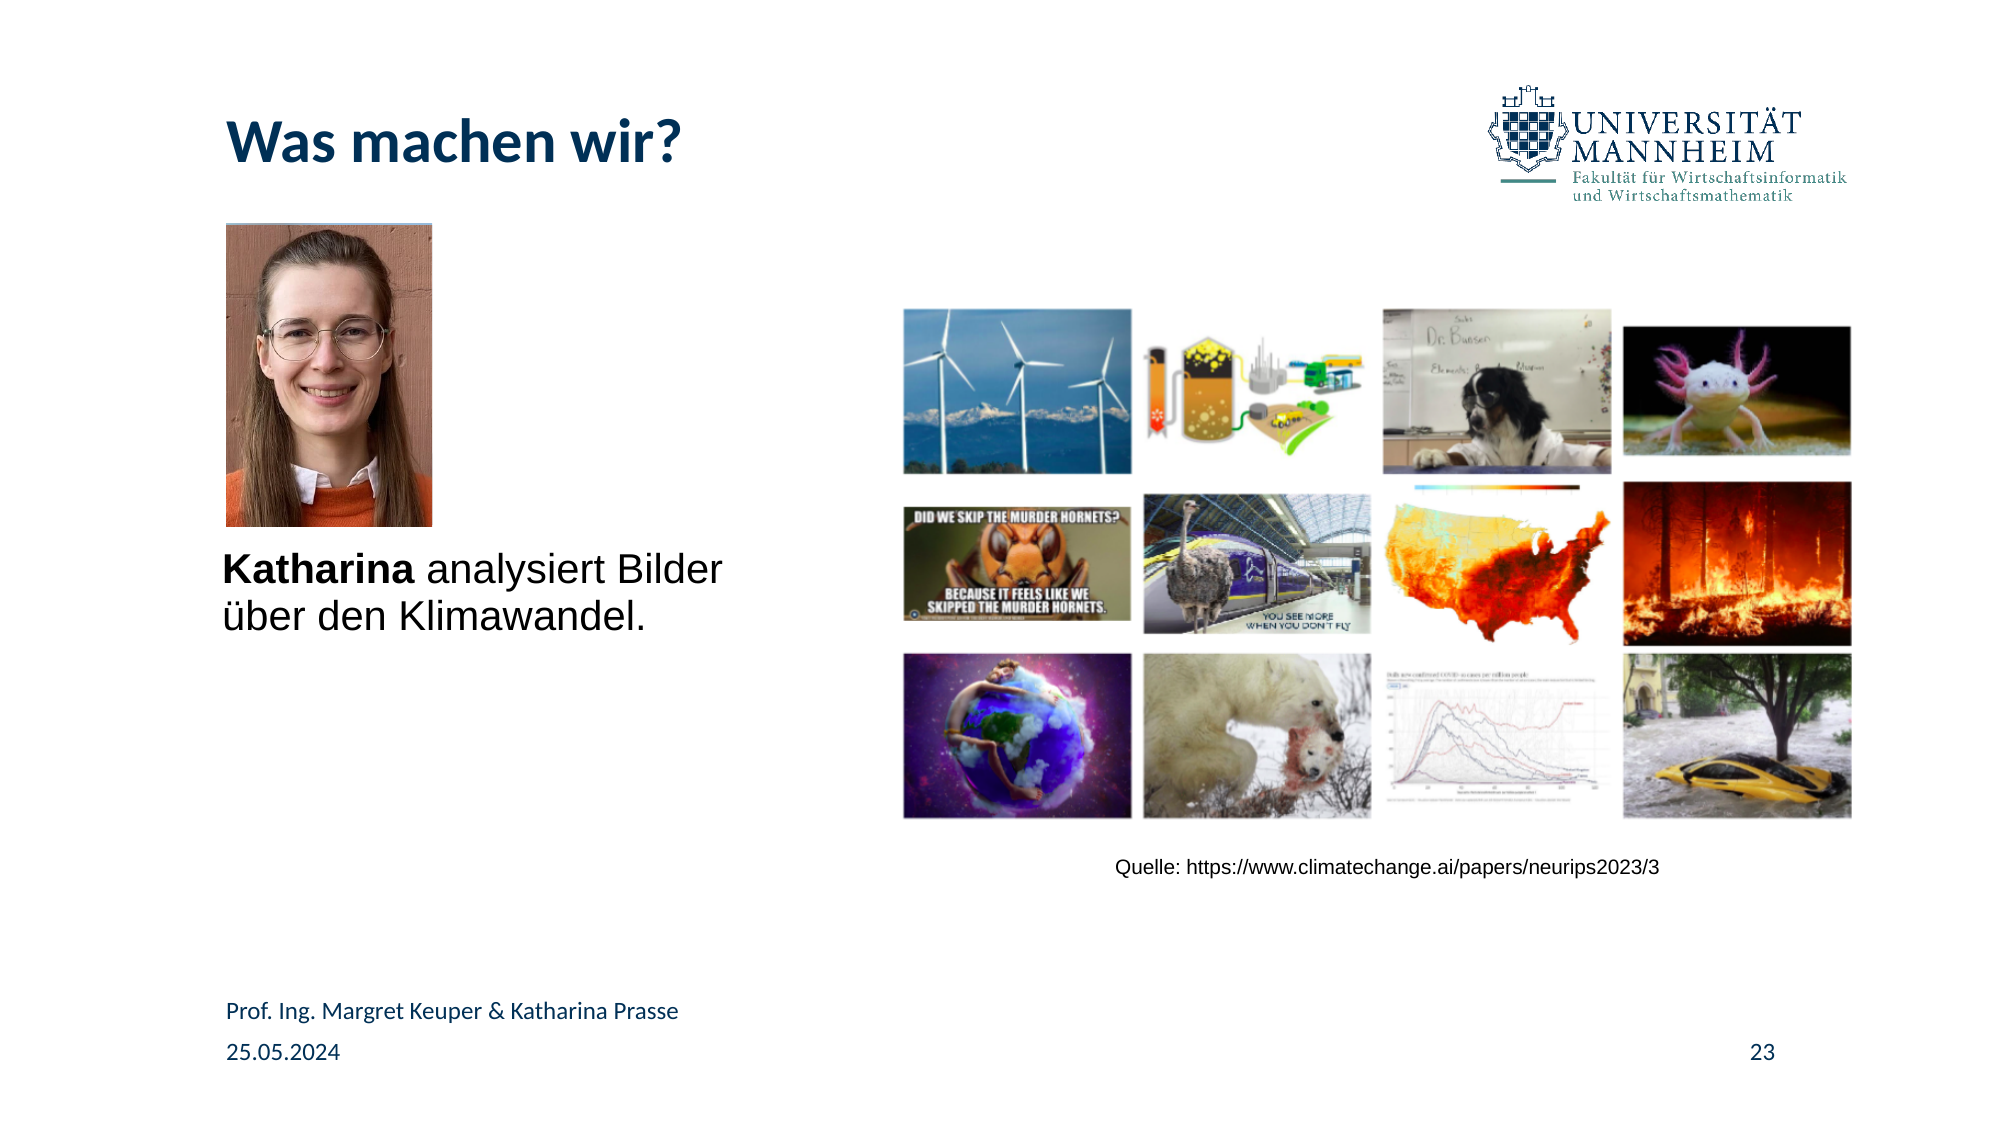

# Was machen wir?
Katharina analysiert Bilder über den Klimawandel.
Quelle: https://www.climatechange.ai/papers/neurips2023/3
Prof. Ing. Margret Keuper & Katharina Prasse
25.05.2024
23